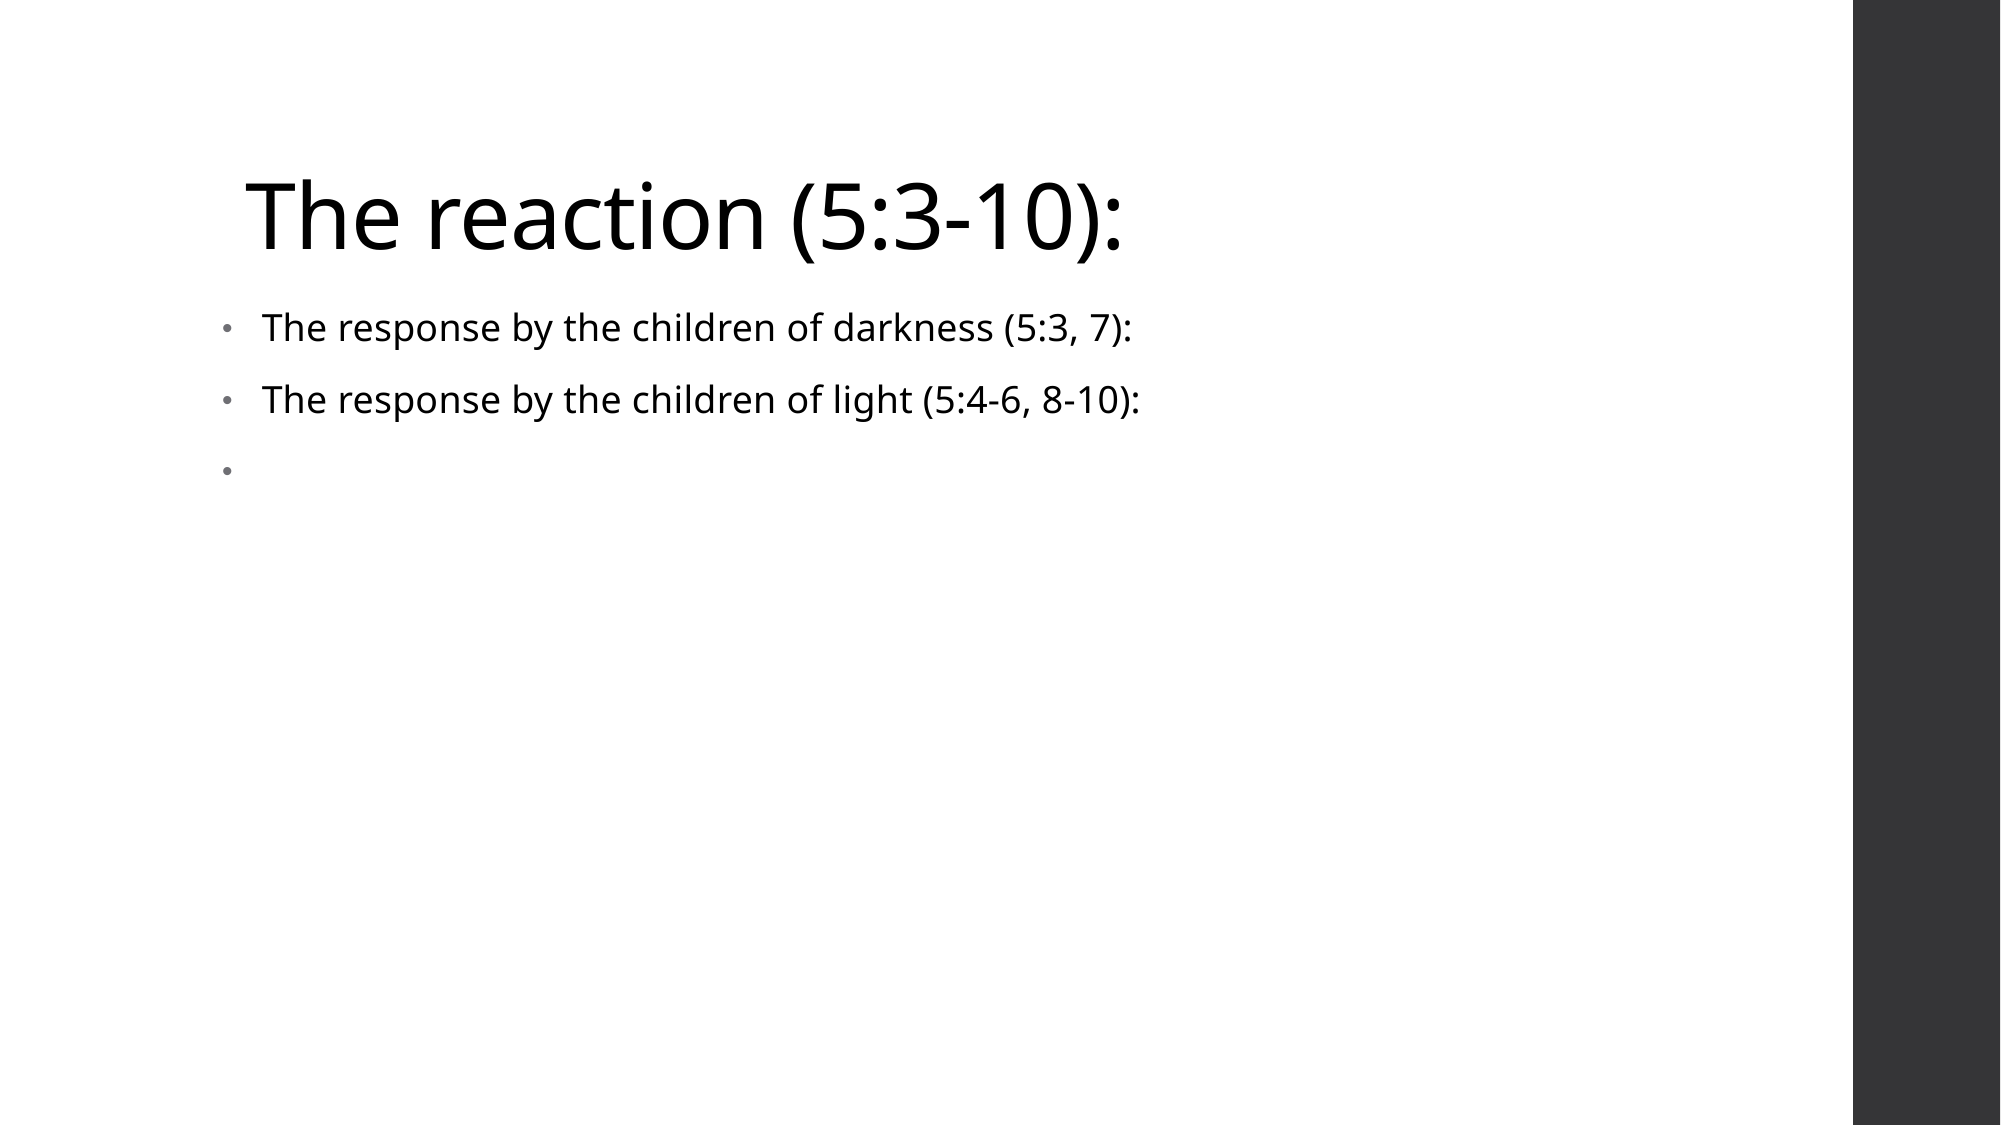

# The reaction (5:3-10):
 The response by the children of darkness (5:3, 7):
 The response by the children of light (5:4-6, 8-10):